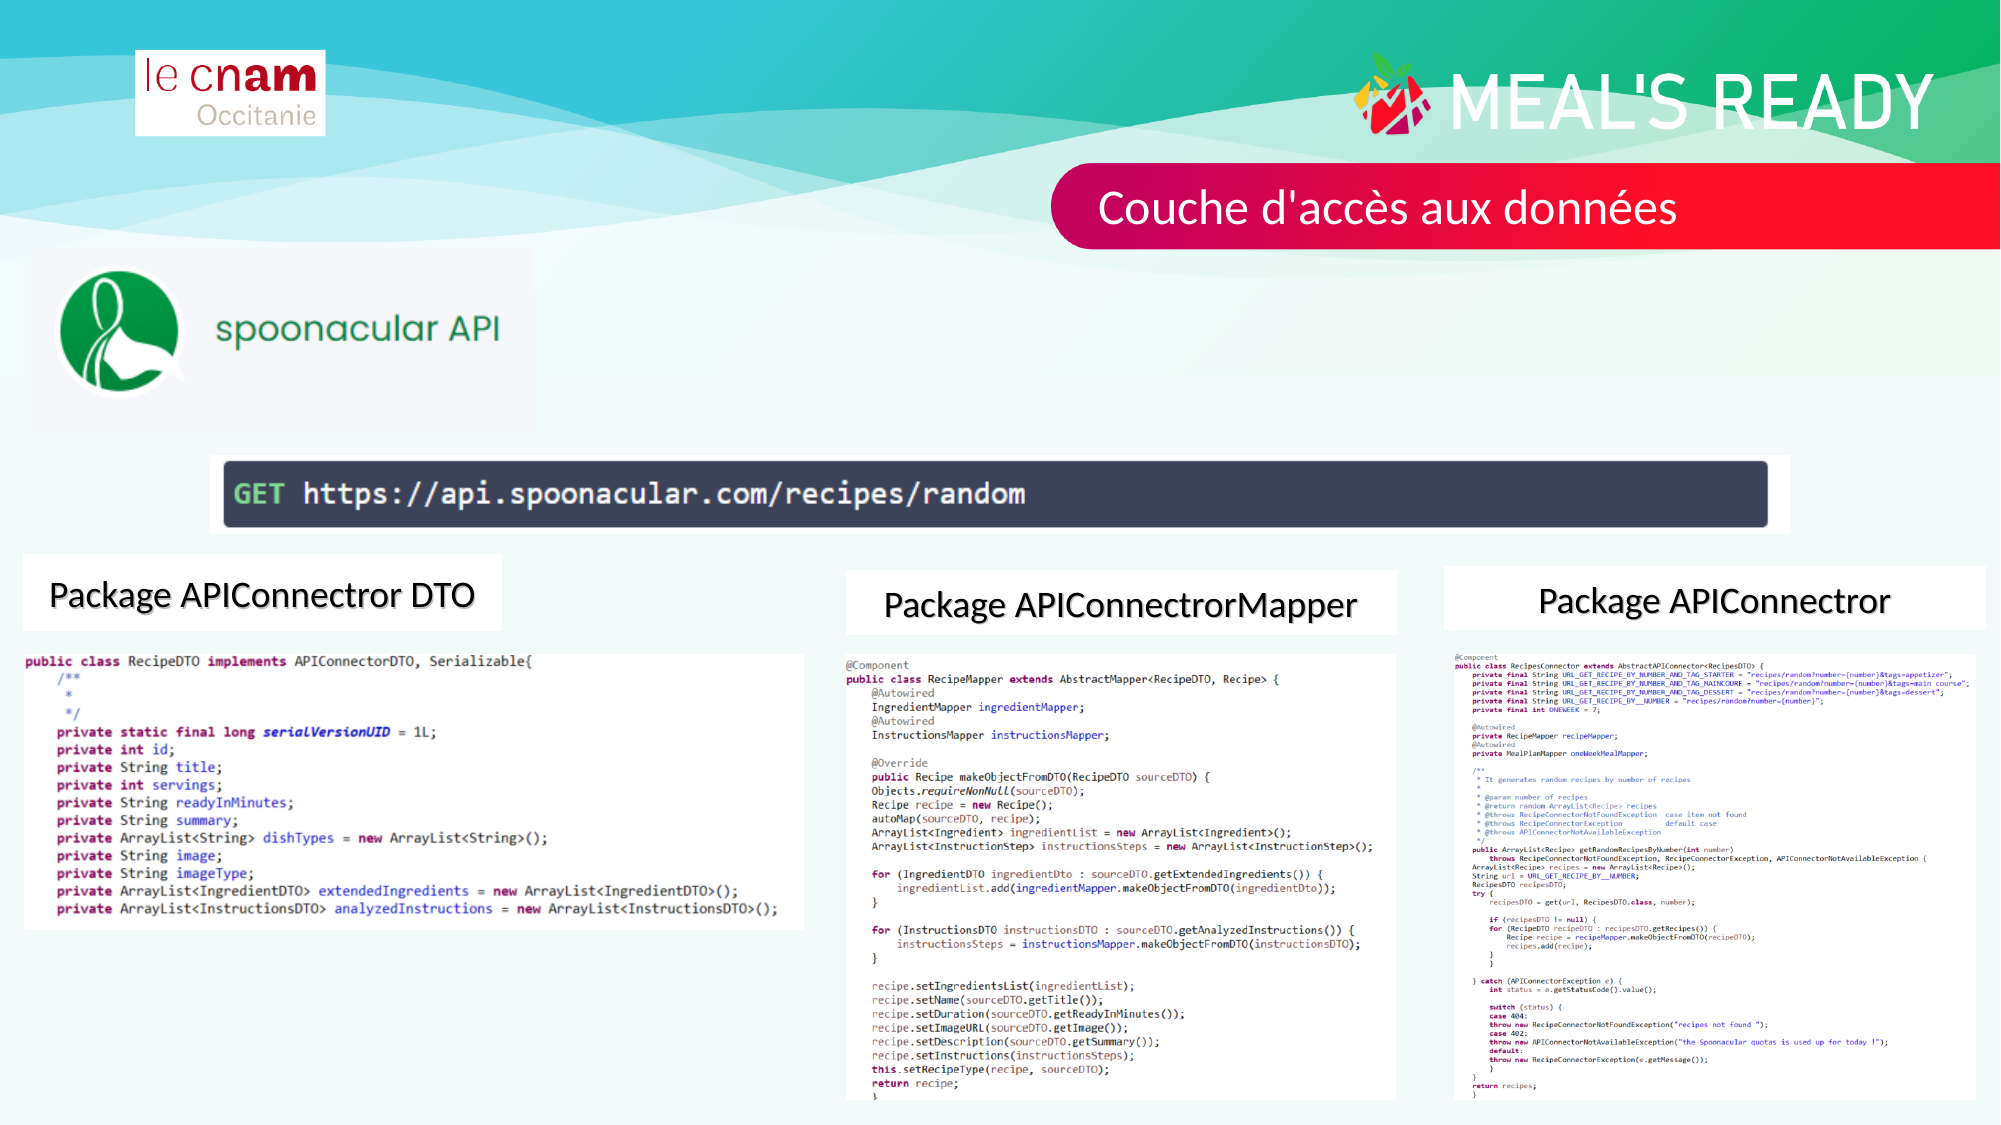

Couche d'accès aux données
Package APIConnectror DTO
Package APIConnectror
Package APIConnectrorMapper